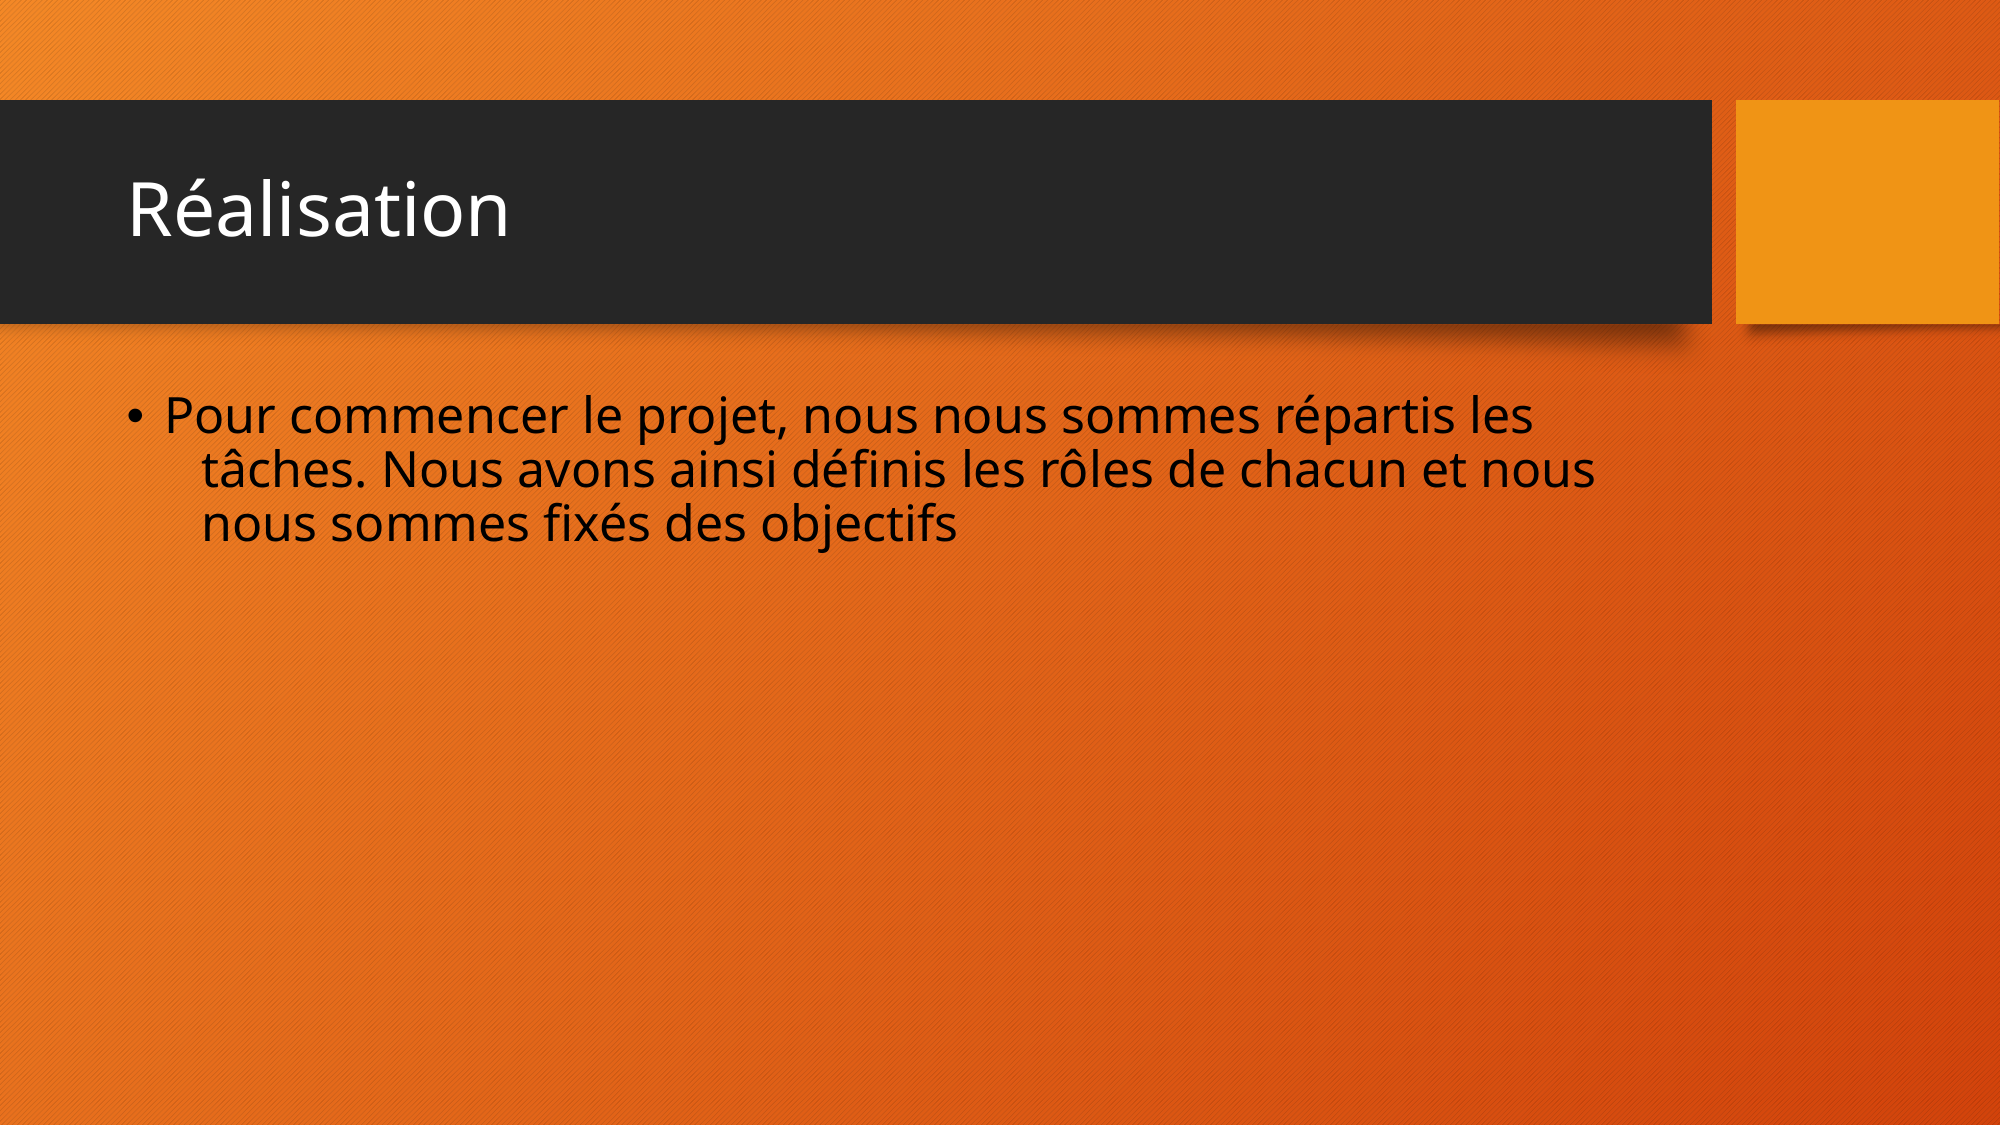

# Réalisation
Pour commencer le projet, nous nous sommes répartis les tâches. Nous avons ainsi définis les rôles de chacun et nous nous sommes fixés des objectifs